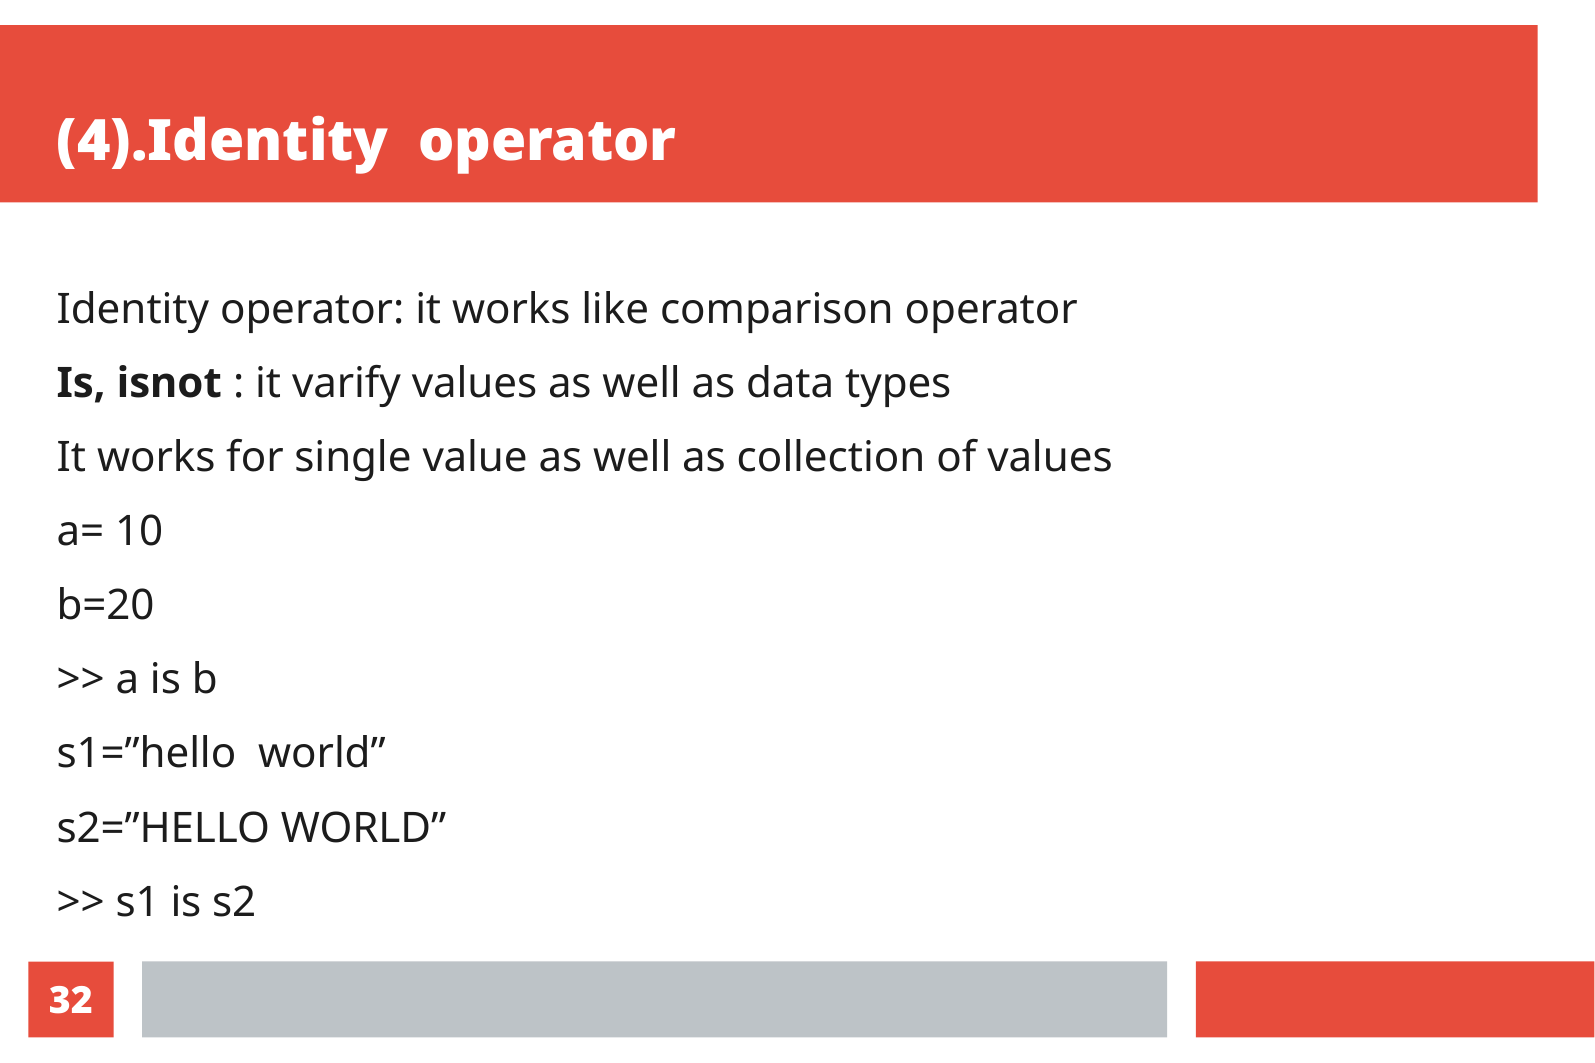

# (4).Identity operator
Identity operator: it works like comparison operator
Is, isnot : it varify values as well as data types
It works for single value as well as collection of values
a= 10
b=20
>> a is b
s1=”hello world”
s2=”HELLO WORLD”
>> s1 is s2
32